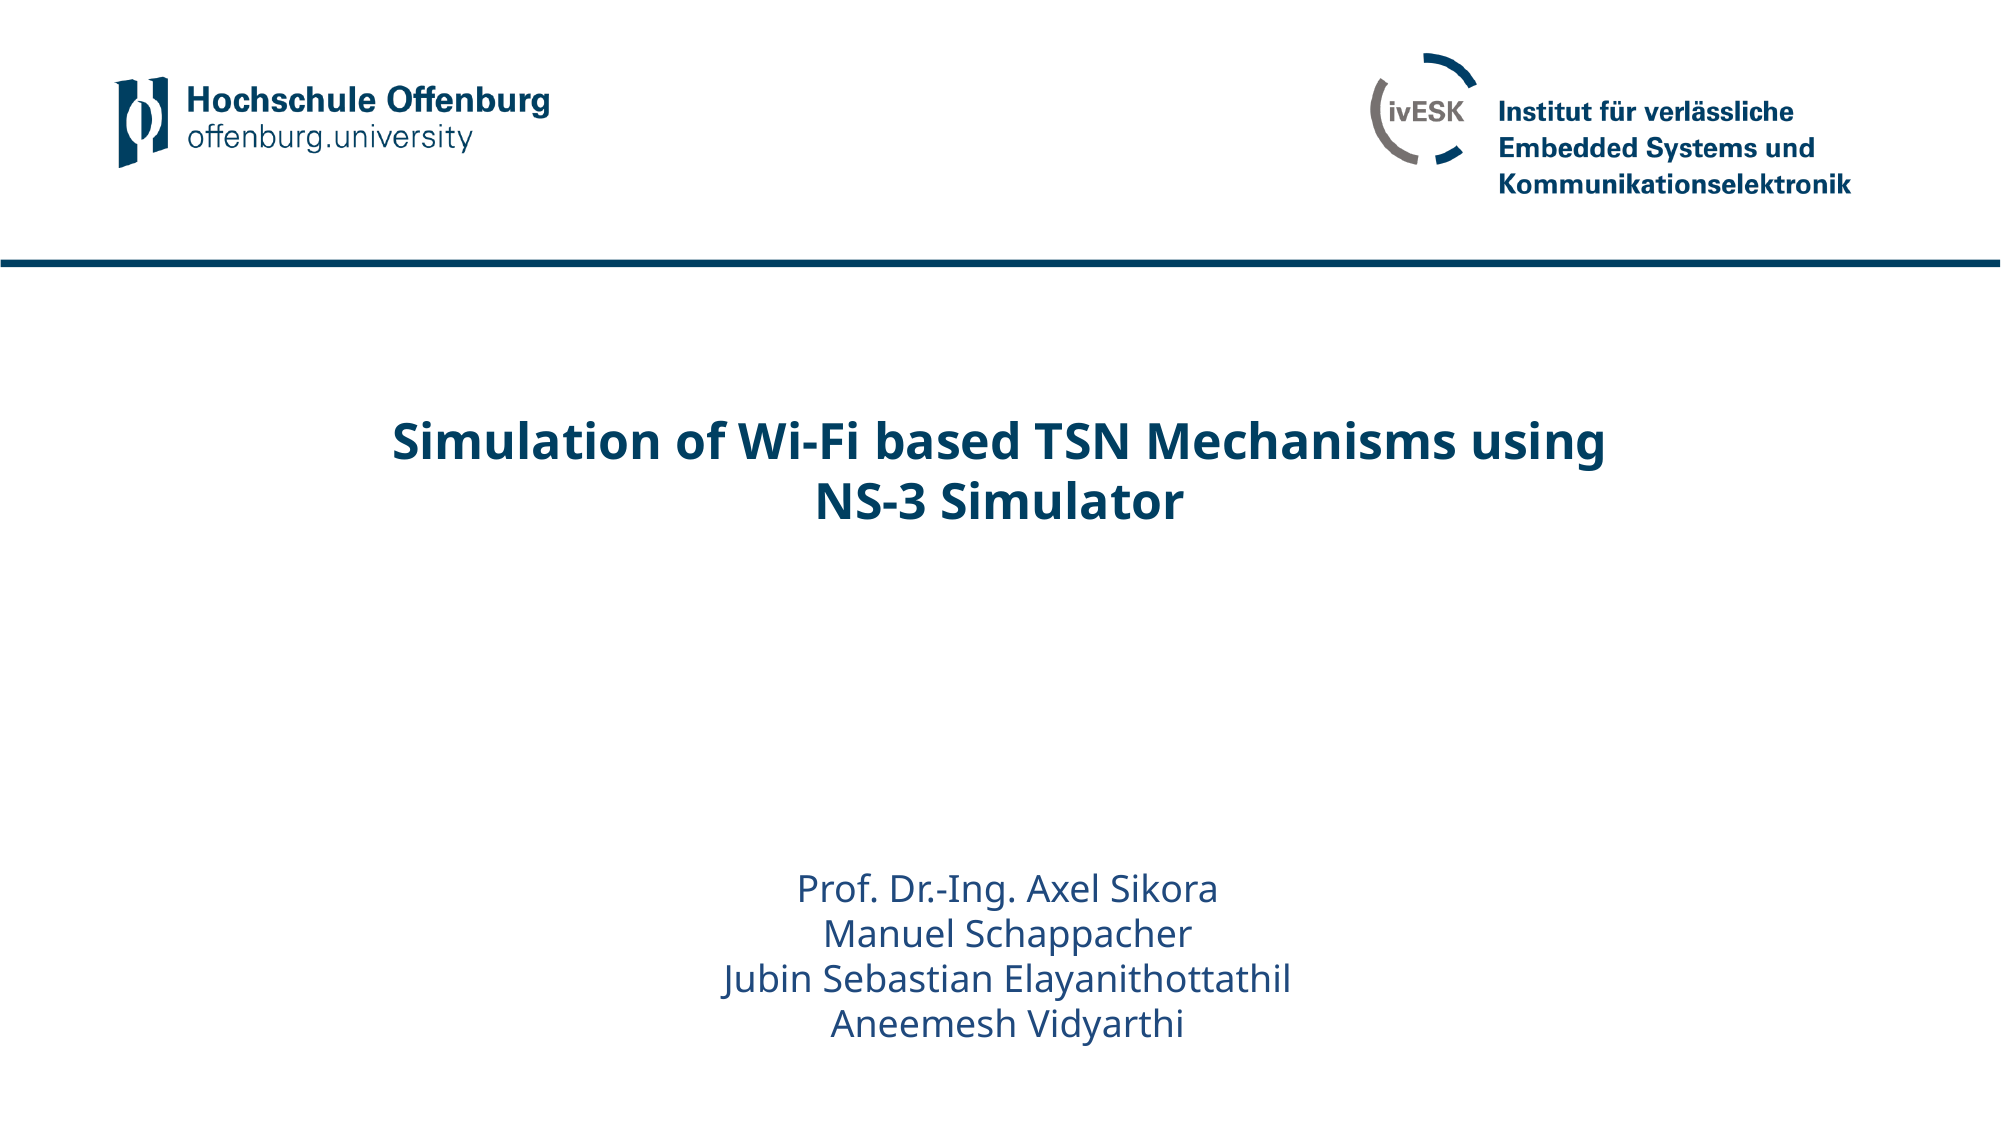

# Simulation of Wi-Fi based TSN Mechanisms using
NS-3 Simulator
Prof. Dr.-Ing. Axel Sikora
Manuel Schappacher
Jubin Sebastian Elayanithottathil
Aneemesh Vidyarthi